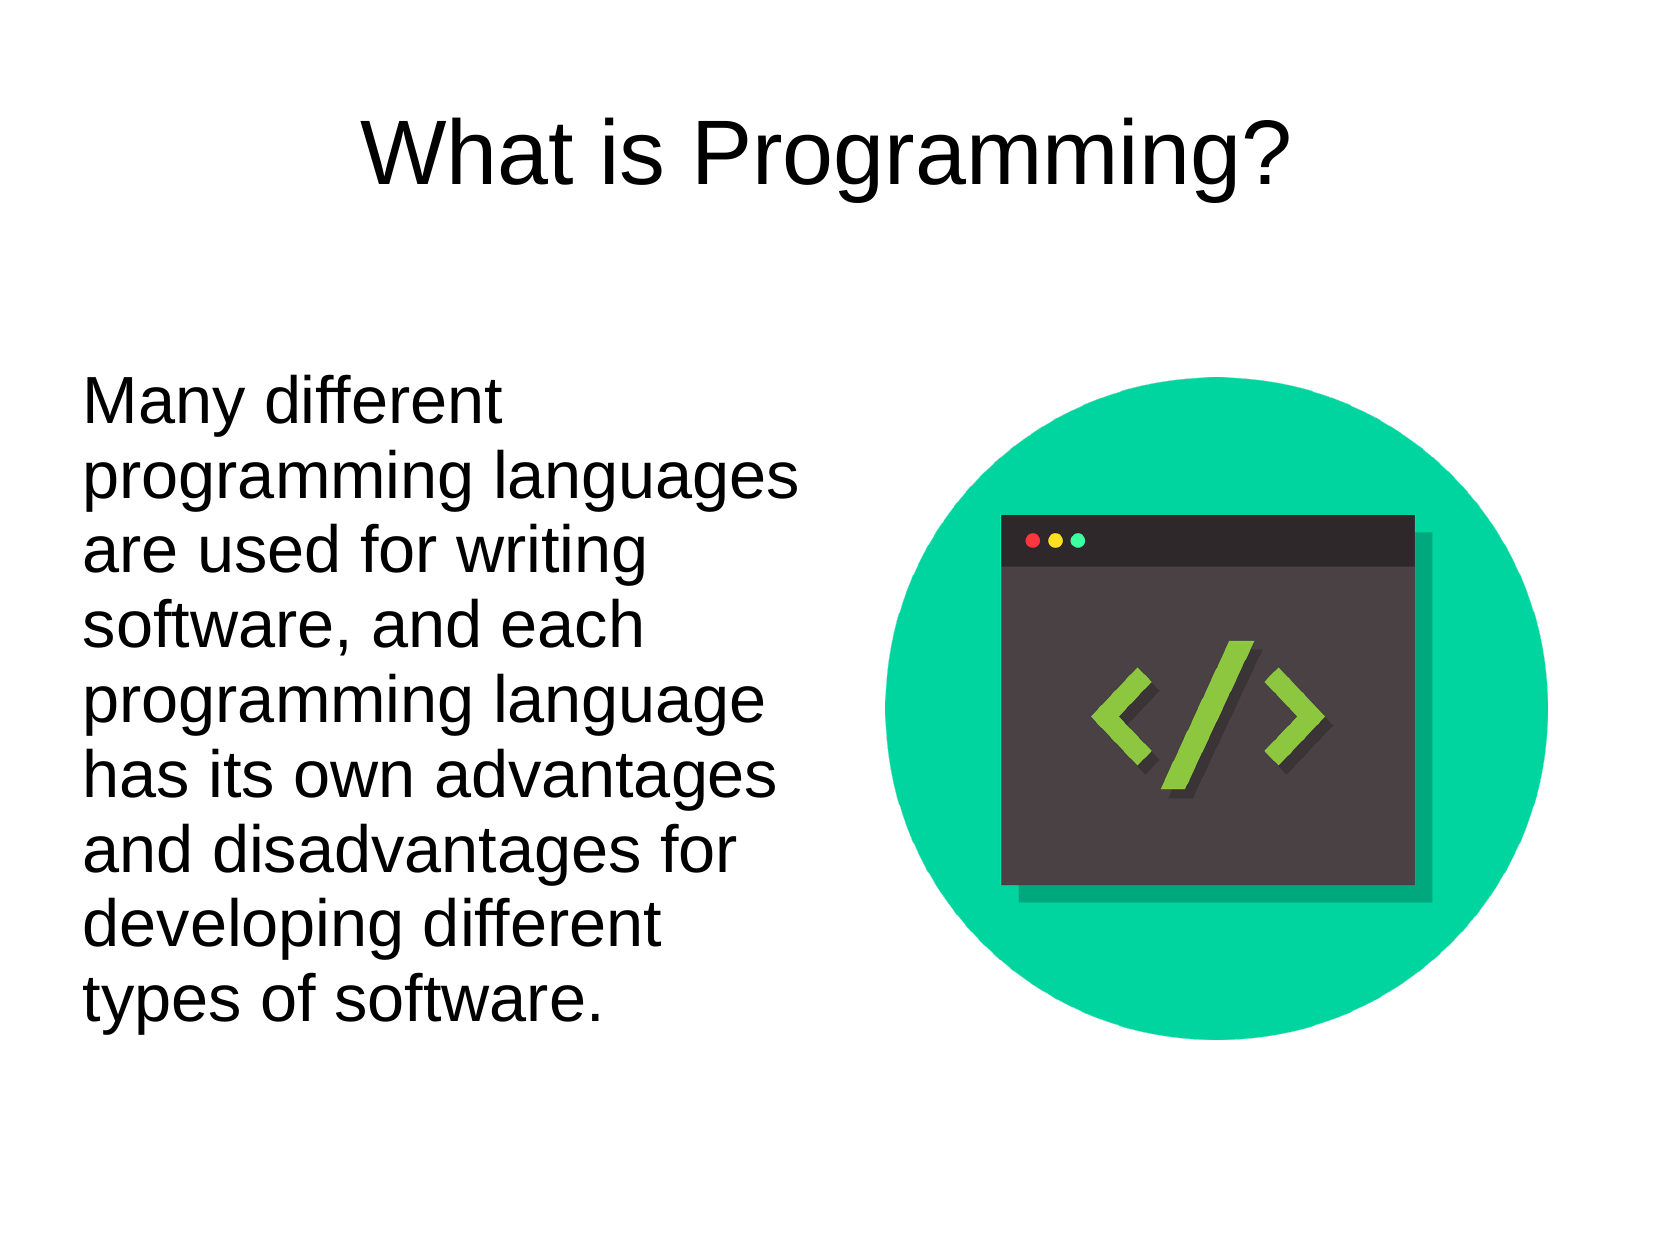

# What is Programming?
Many different
programming languages
are used for writing
software, and each
programming language
has its own advantages
and disadvantages for
developing different
types of software.